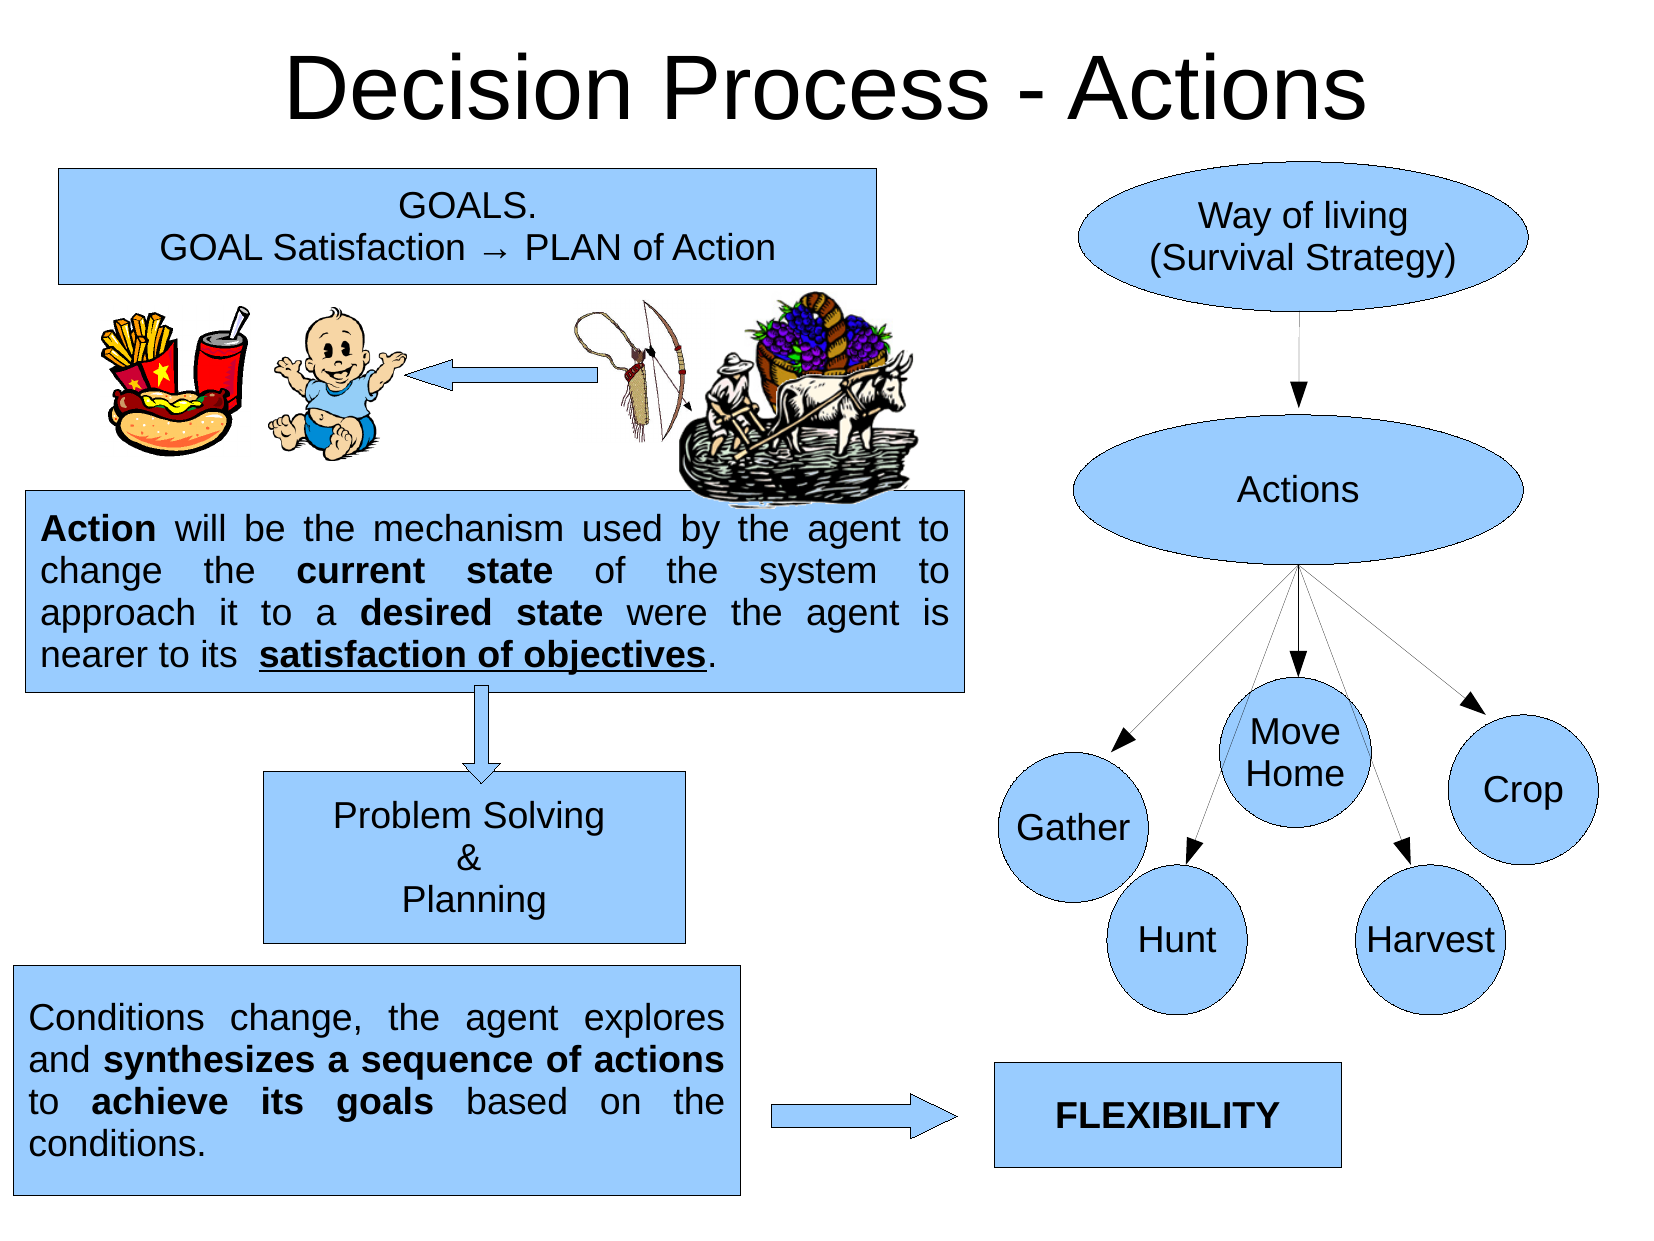

# Decision Process - Actions
Way of living
(Survival Strategy)
GOALS.
GOAL Satisfaction → PLAN of Action
Actions
Action will be the mechanism used by the agent to change the current state of the system to
approach it to a desired state were the agent is nearer to its satisfaction of objectives.
Move
Home
Crop
Gather
Problem Solving
&
Planning
Hunt
Harvest
Conditions change, the agent explores and synthesizes a sequence of actions to achieve its goals based on the conditions.
FLEXIBILITY